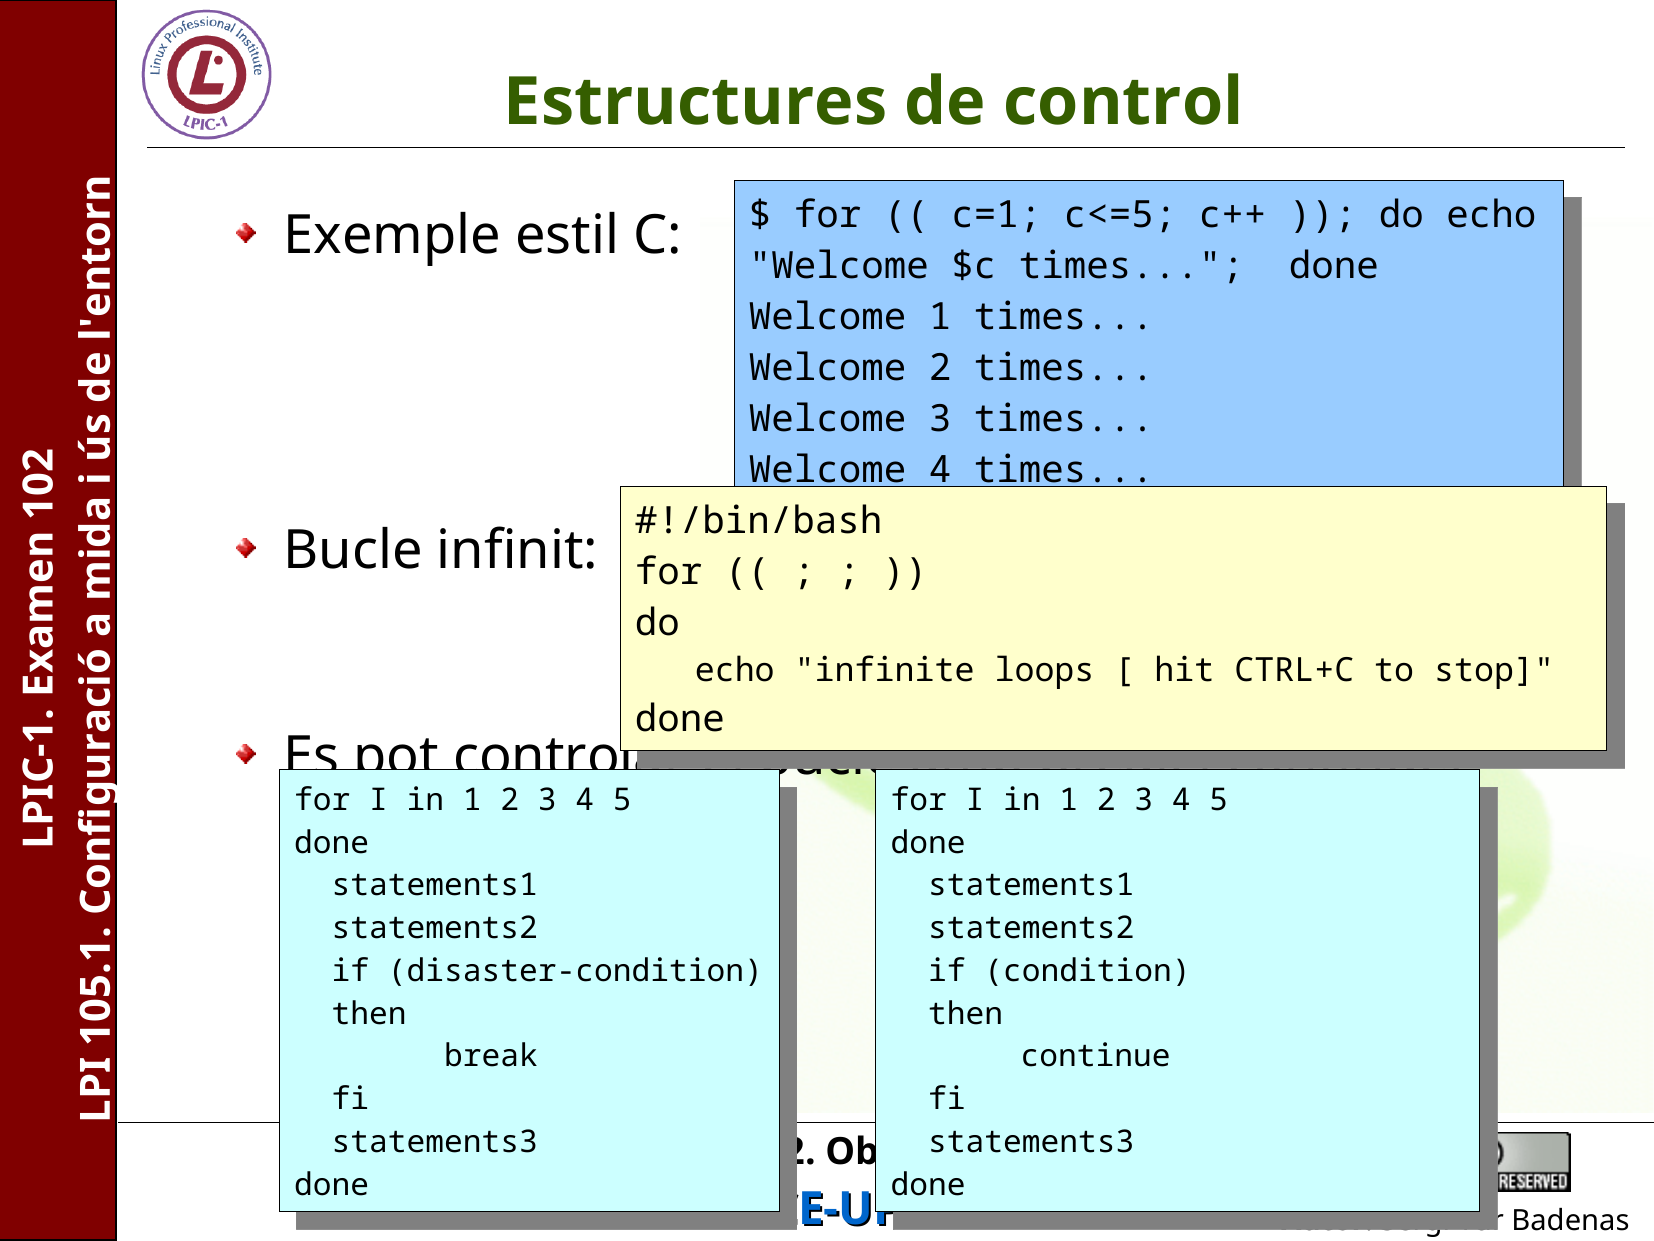

# Estructures de control
$ for (( c=1; c<=5; c++ )); do echo "Welcome $c times..."; done
Welcome 1 times...
Welcome 2 times...
Welcome 3 times...
Welcome 4 times...
Welcome 5 times...
Exemple estil C:
Bucle infinit:
Es pot controlar el bucle amb break i continue:
#!/bin/bash
for (( ; ; ))
do
 echo "infinite loops [ hit CTRL+C to stop]"
done
for I in 1 2 3 4 5
done
 statements1
 statements2
 if (disaster-condition)
 then
 break
 fi
 statements3
done
for I in 1 2 3 4 5
done
 statements1
 statements2
 if (disaster-condition)
 then
 break
 fi
 statements3
done
for I in 1 2 3 4 5
done
 statements1
 statements2
 if (condition)
 then
	 continue
 fi
 statements3
done